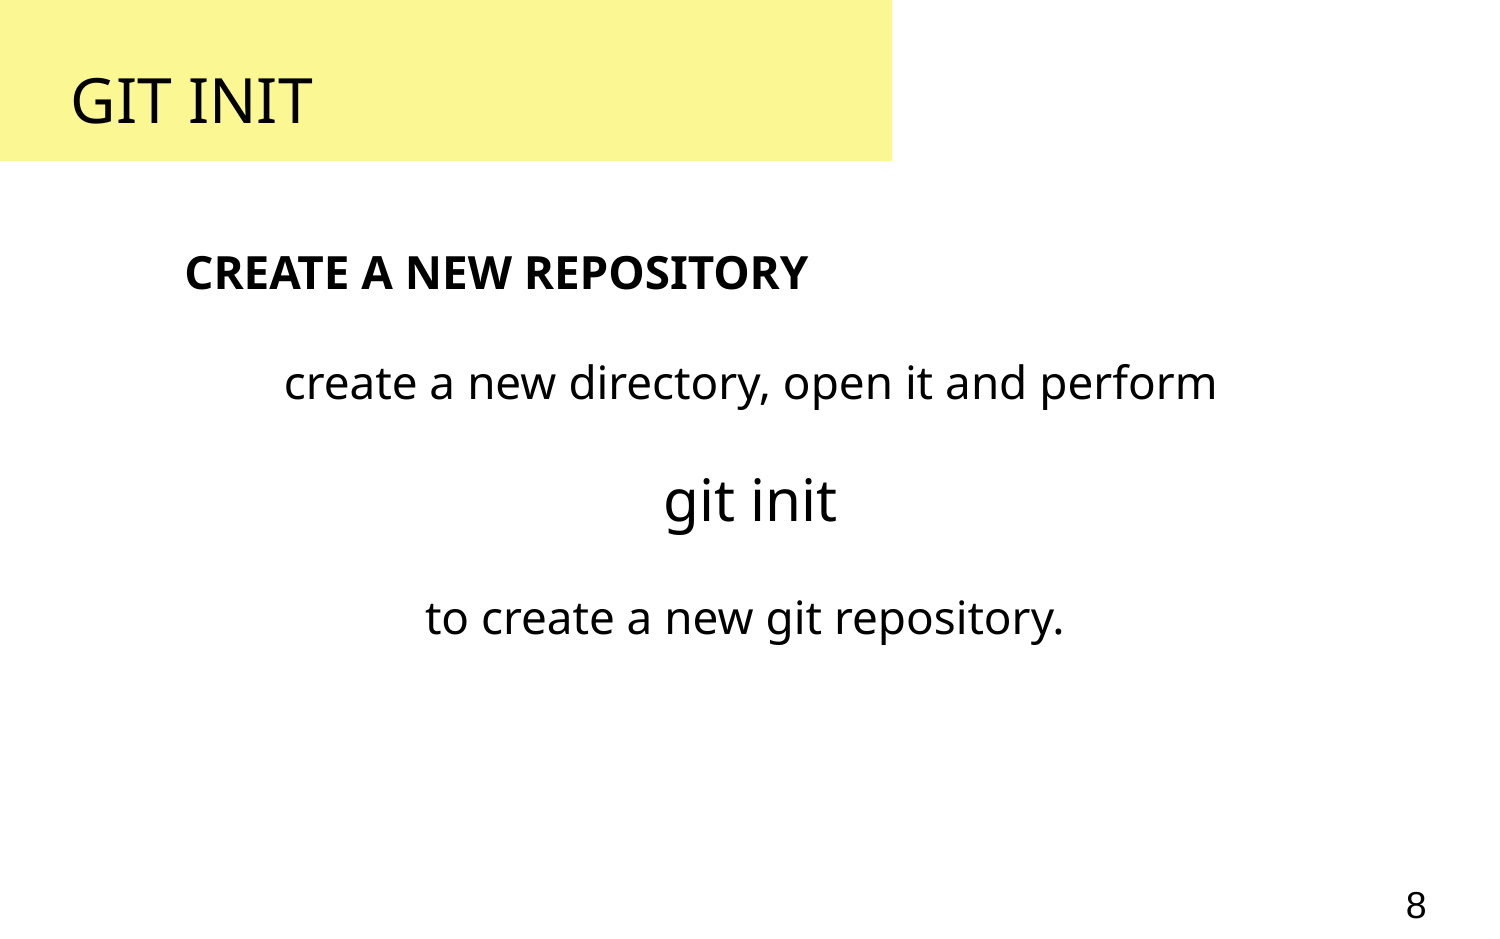

GIT INIT
CREATE A NEW REPOSITORY
create a new directory, open it and perform
git init
to create a new git repository.